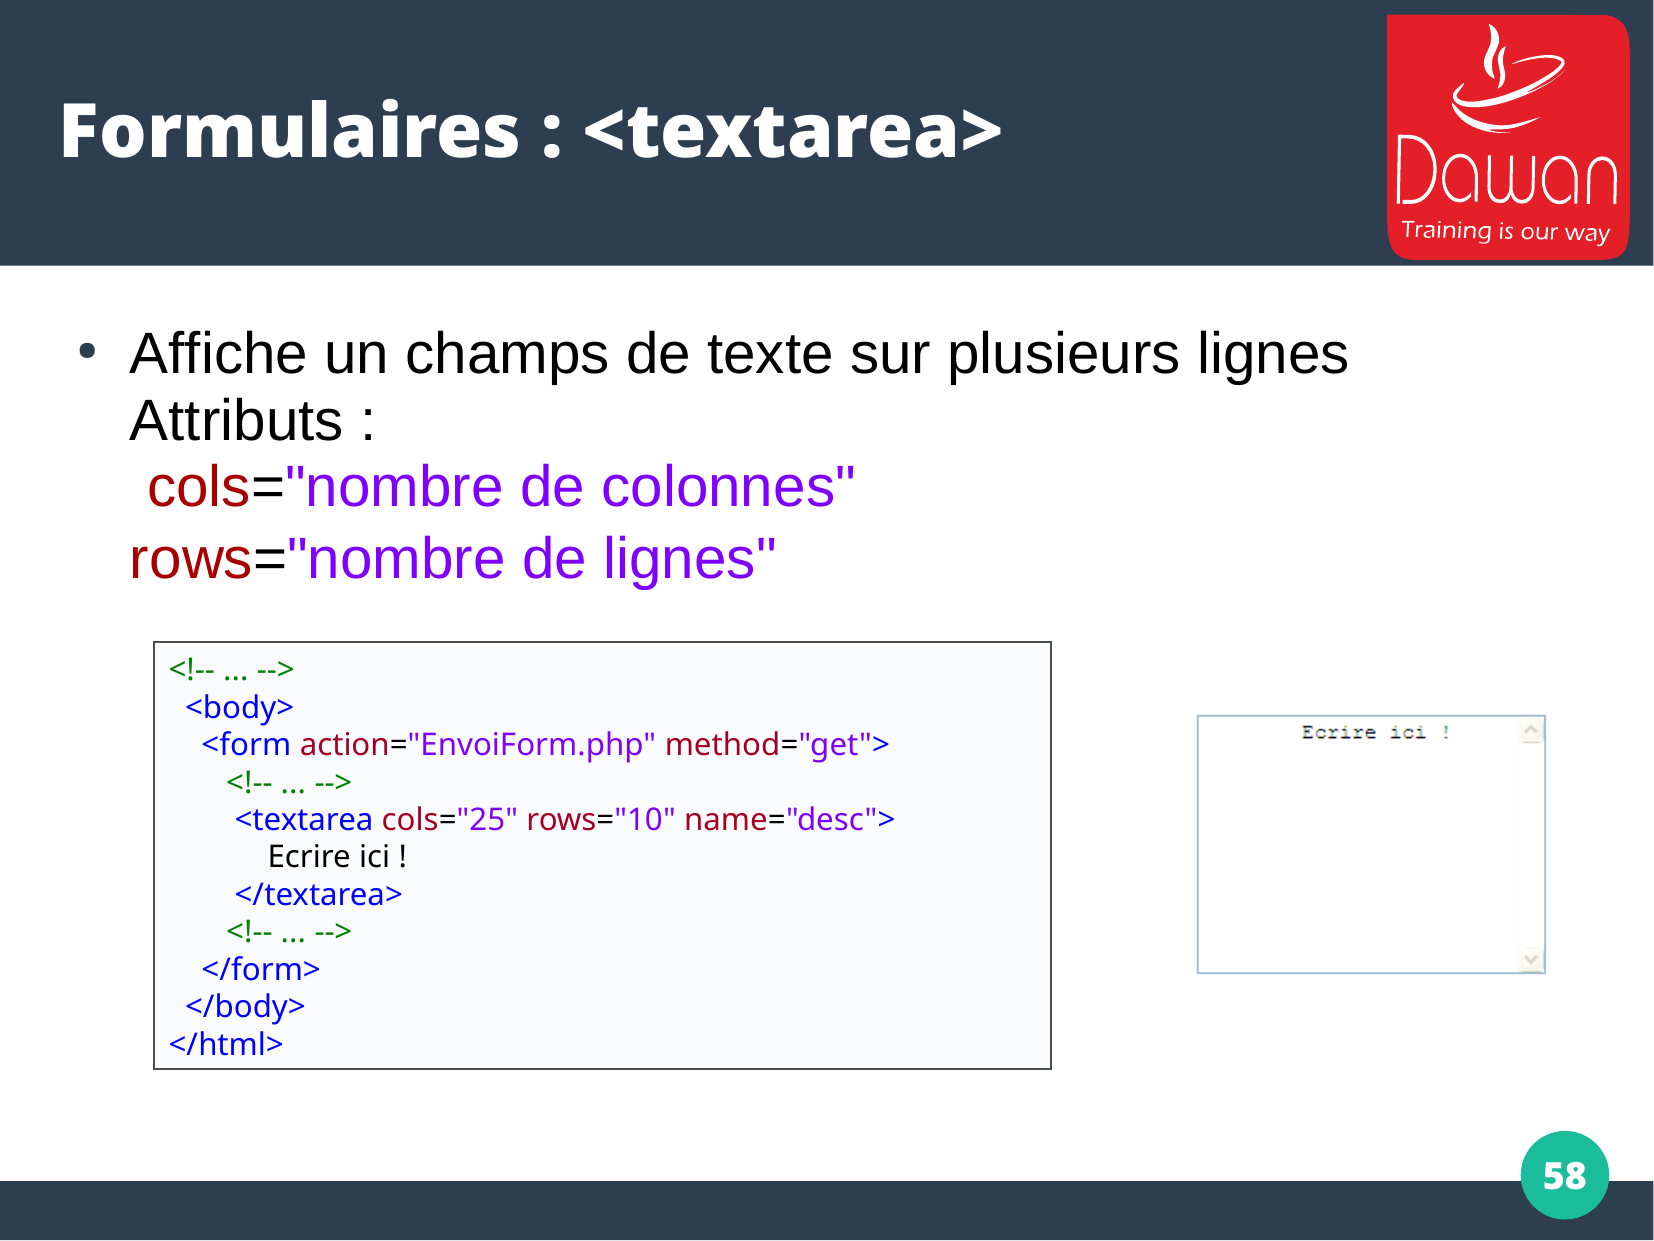

# Formulaires : <textarea>
Affiche un champs de texte sur plusieurs lignes
Attributs :
cols="nombre de colonnes"
rows="nombre de lignes"
<!-- ... -->
 <body>
 <form action="EnvoiForm.php" method="get">
 <!-- ... -->
 <textarea cols="25" rows="10" name="desc">
 Ecrire ici !
 </textarea>
 <!-- ... -->
 </form>
 </body>
</html>
58